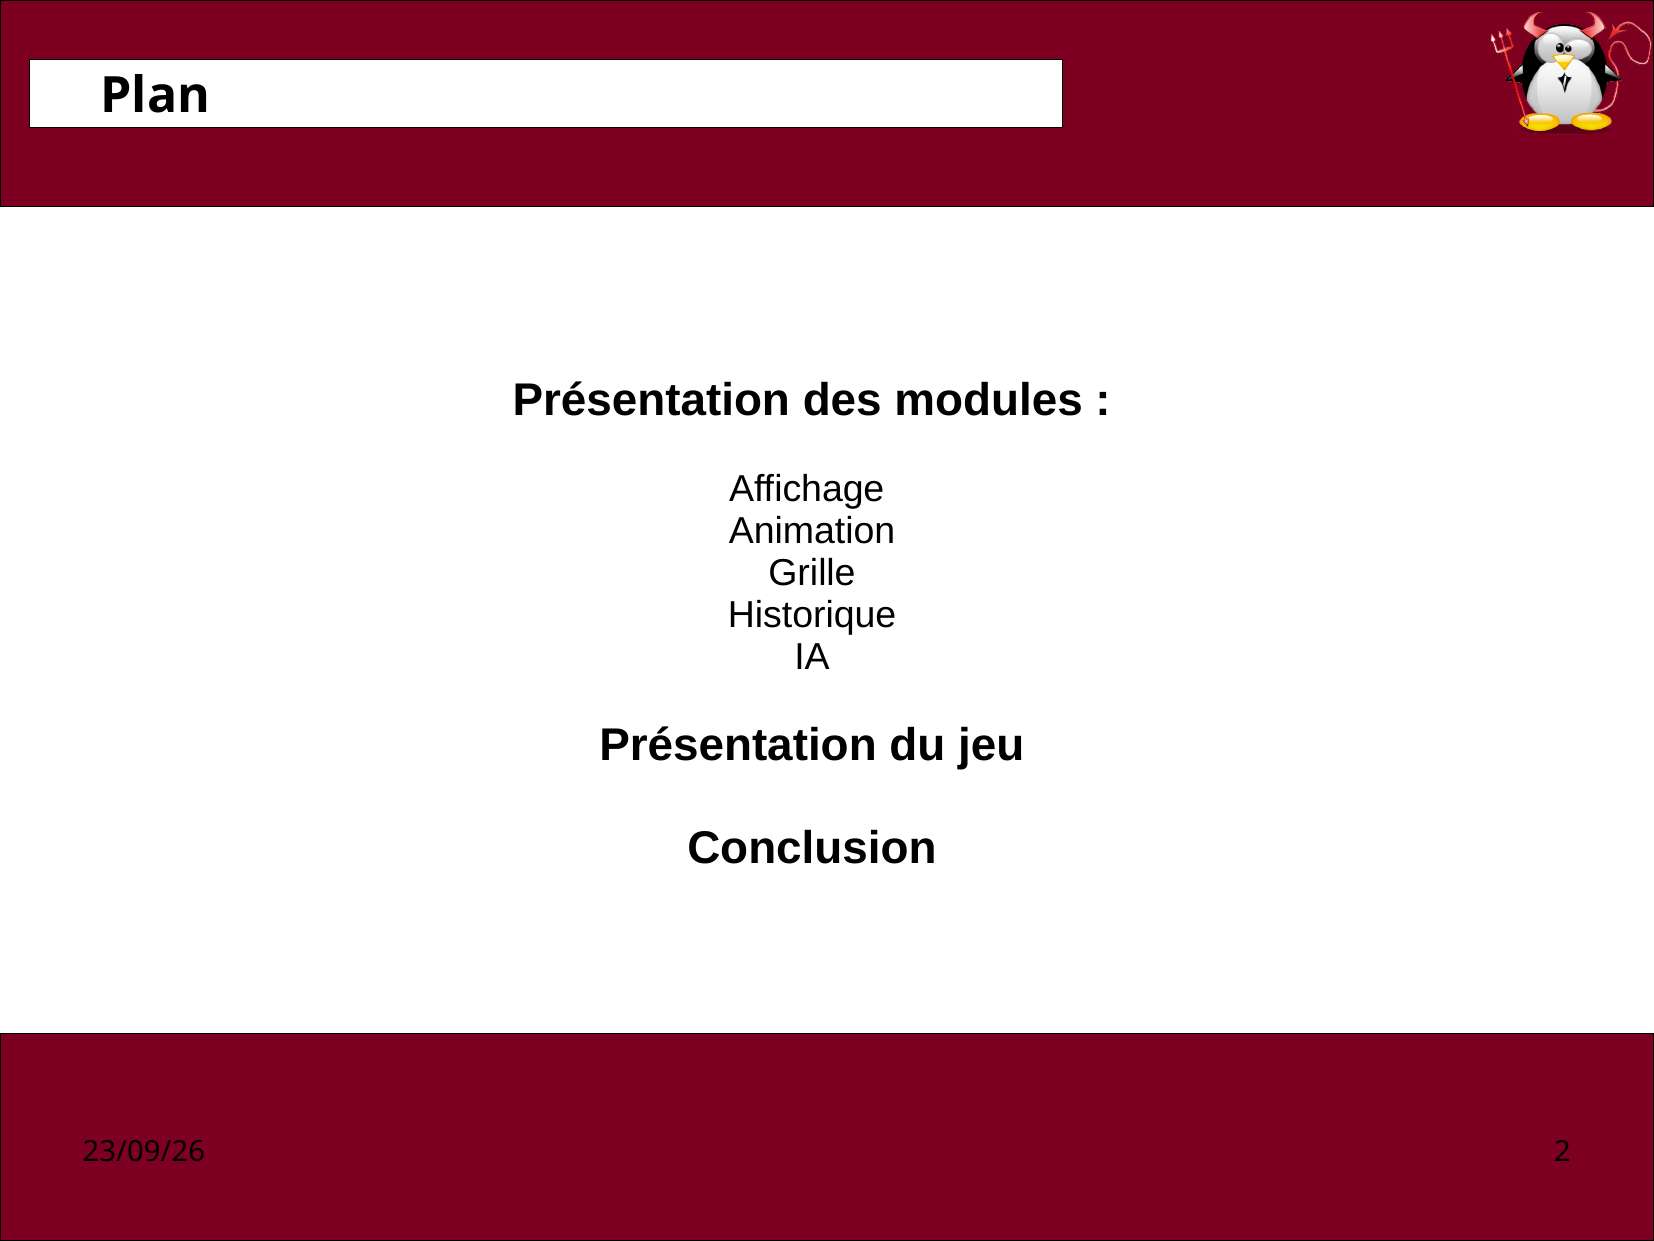

Plan
Présentation des modules :
Affichage
Animation
Grille
Historique
IA
Présentation du jeu
Conclusion
2